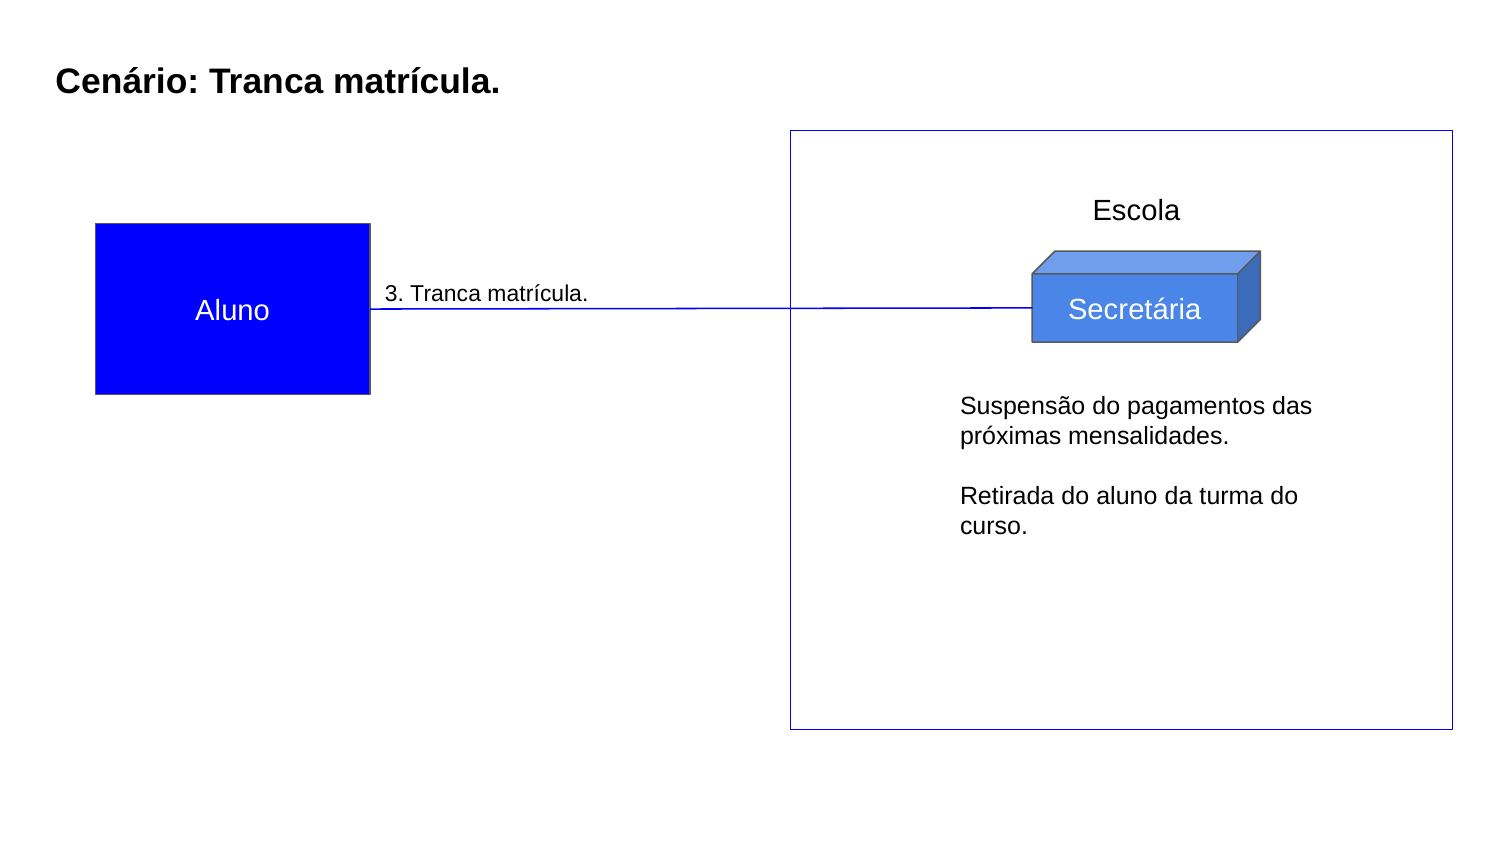

Cenário: Tranca matrícula.
Escola
Aluno
Secretária
3. Tranca matrícula.
Suspensão do pagamentos das próximas mensalidades.
Retirada do aluno da turma do curso.